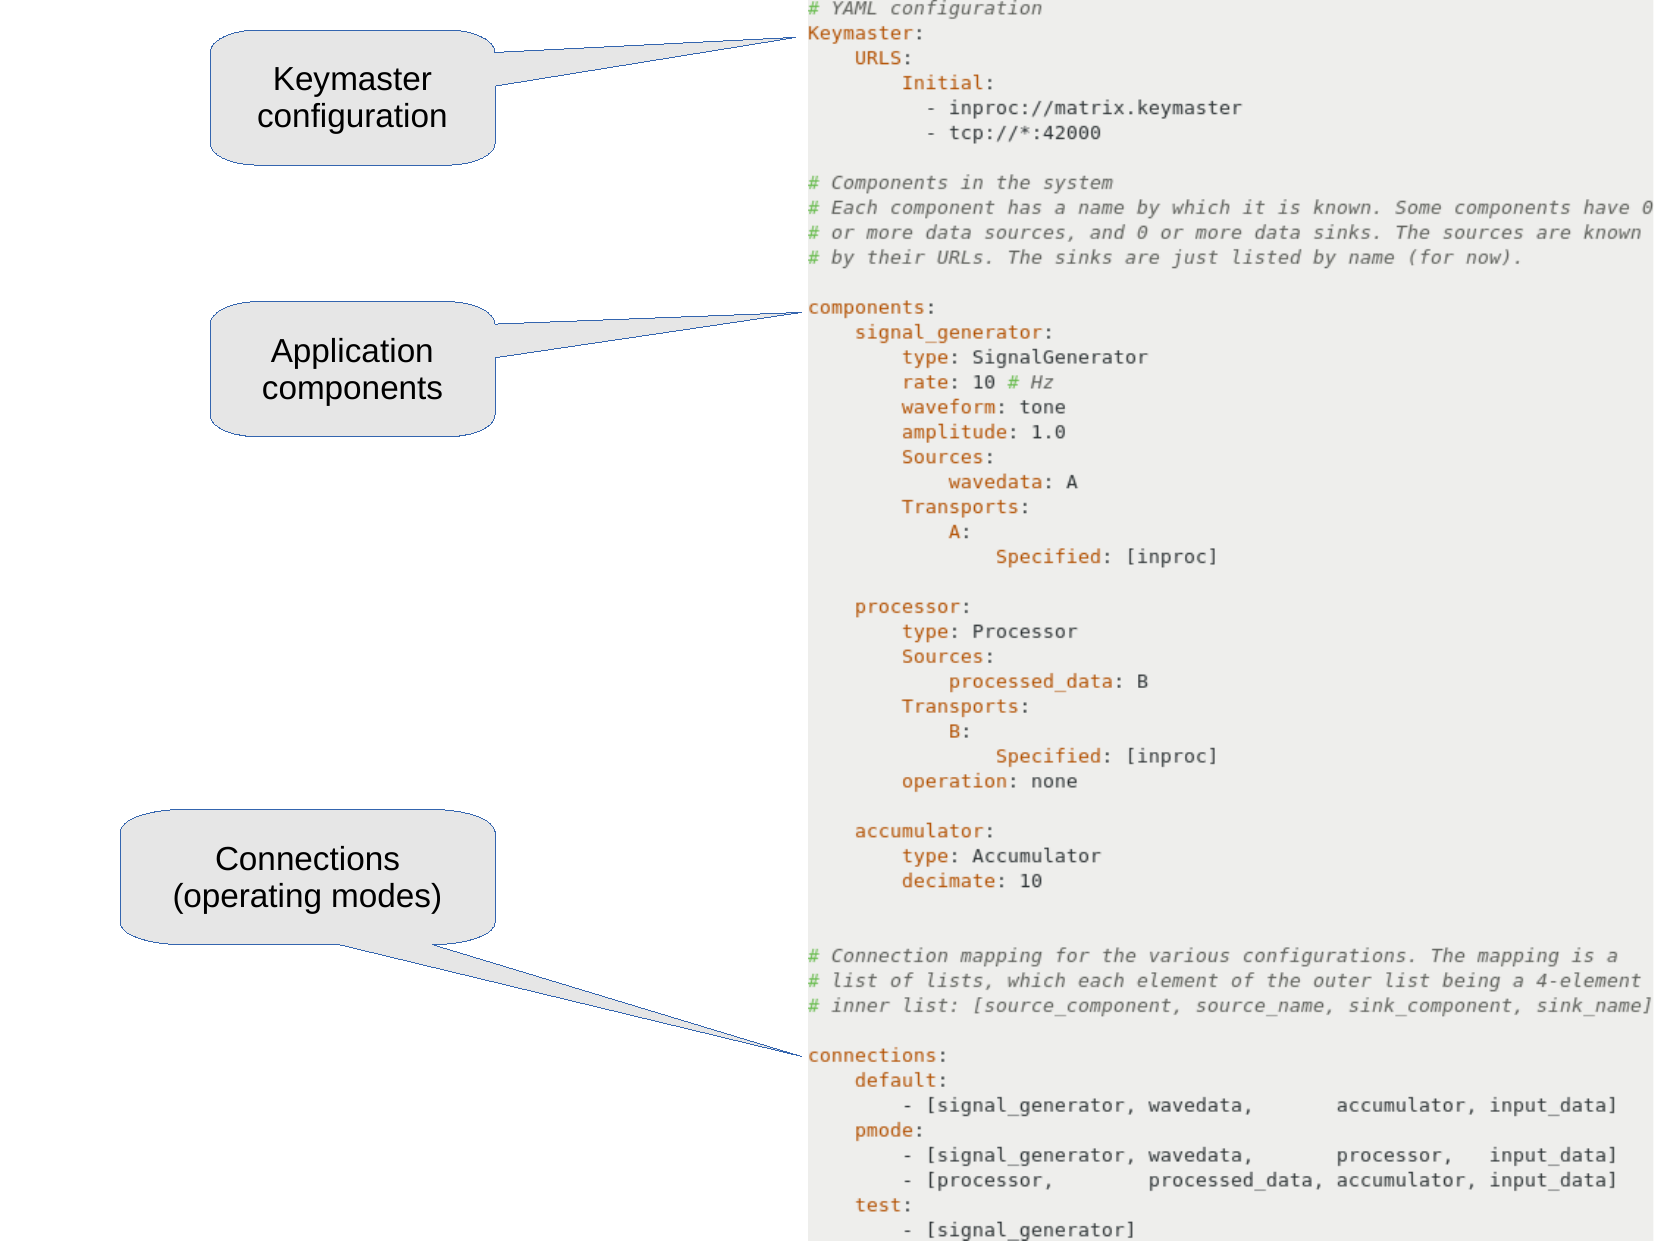

Keymaster configuration
Application components
Connections
(operating modes)